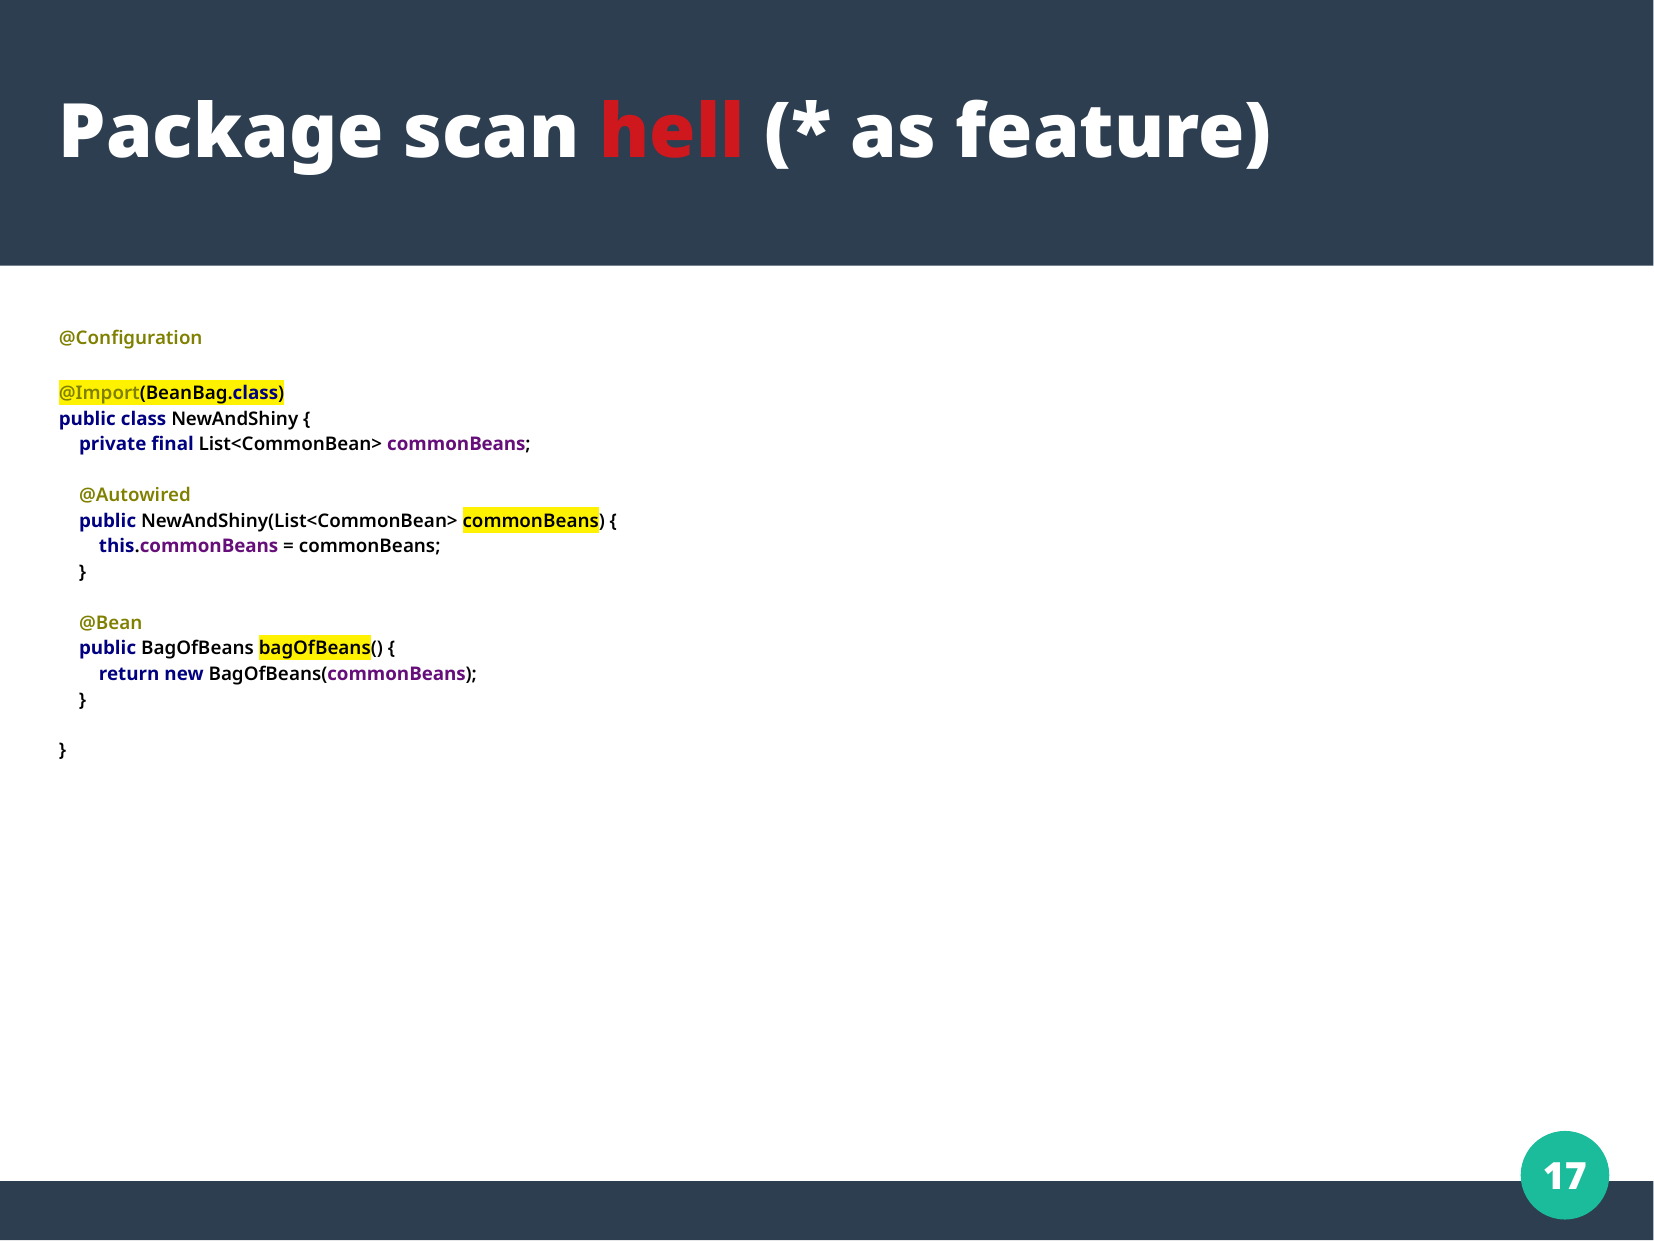

# Package scan hell (* as feature)
@Configuration
@Import(BeanBag.class)
public class NewAndShiny {
 private final List<CommonBean> commonBeans;
 @Autowired
 public NewAndShiny(List<CommonBean> commonBeans) {
 this.commonBeans = commonBeans;
 }
 @Bean
 public BagOfBeans bagOfBeans() {
 return new BagOfBeans(commonBeans);
 }
}
17